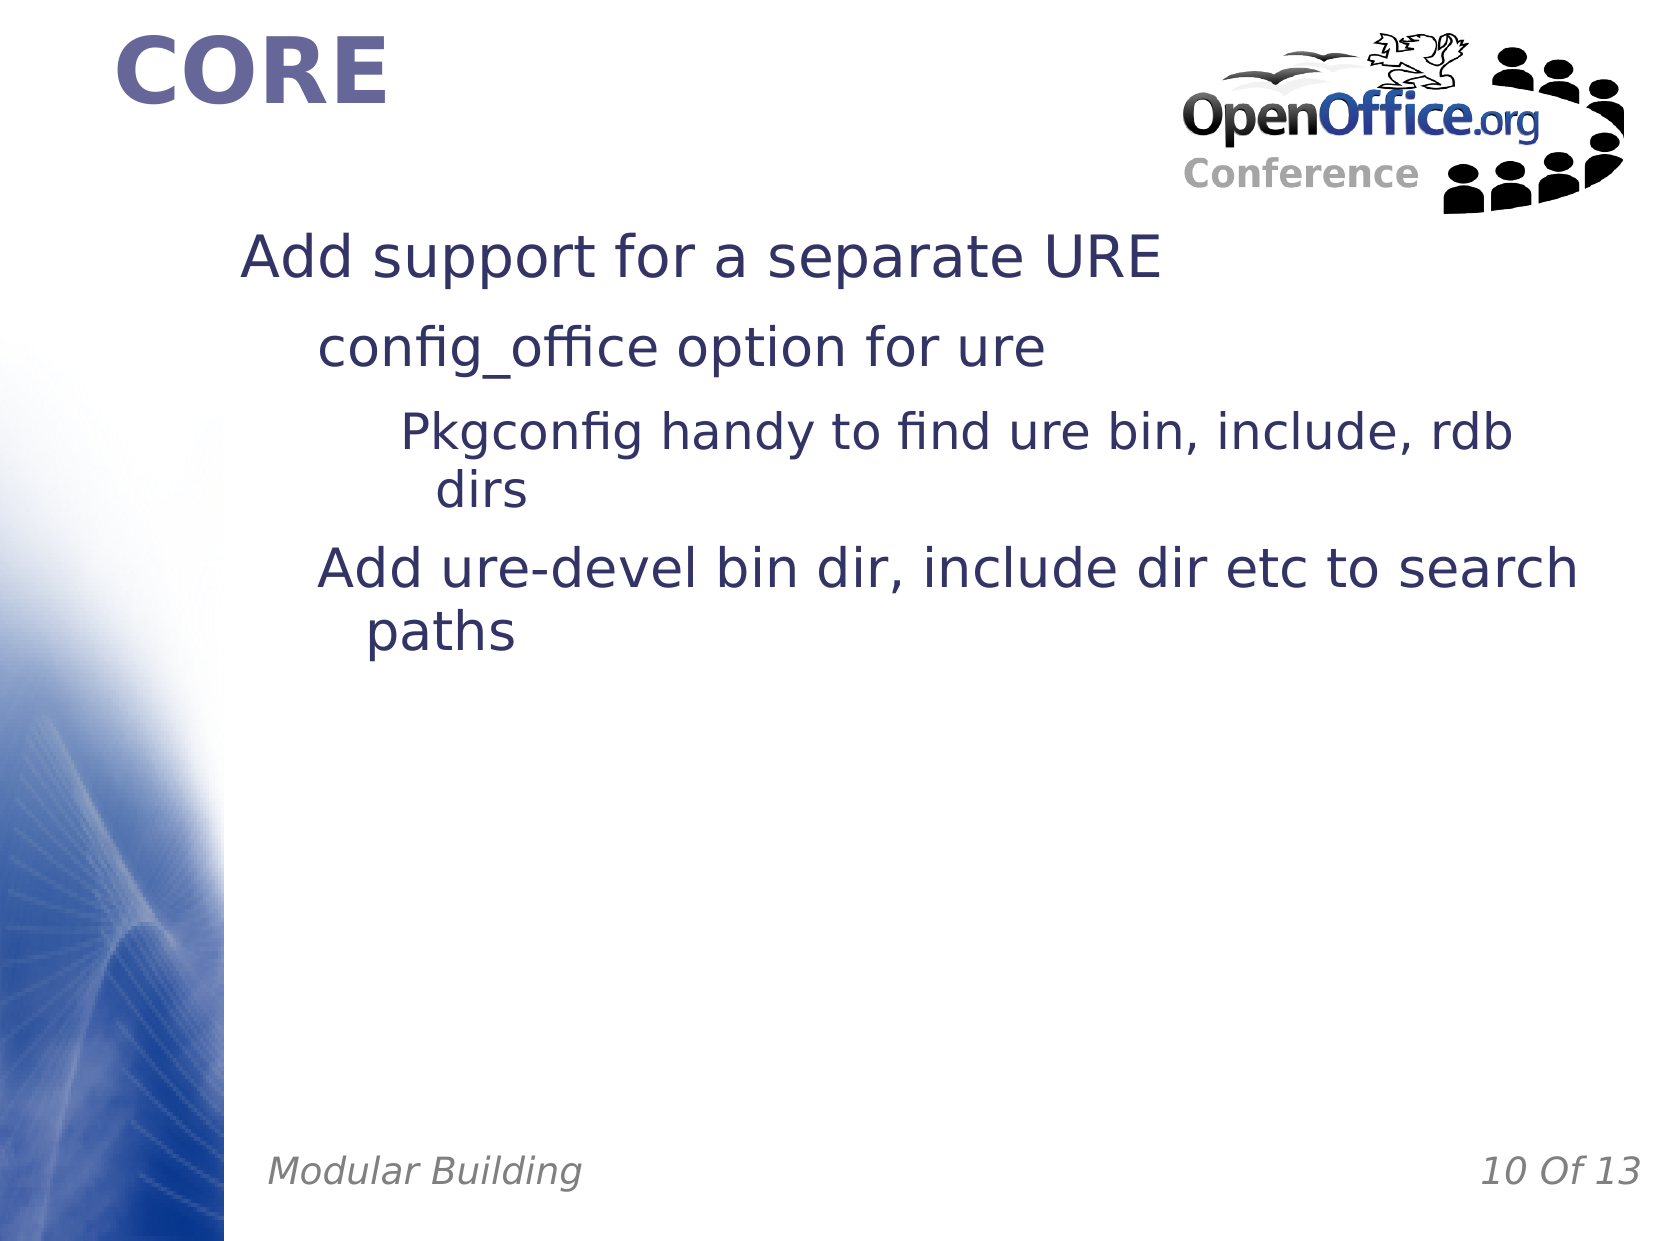

# CORE
Add support for a separate URE
config_office option for ure
Pkgconfig handy to find ure bin, include, rdb dirs
Add ure-devel bin dir, include dir etc to search paths